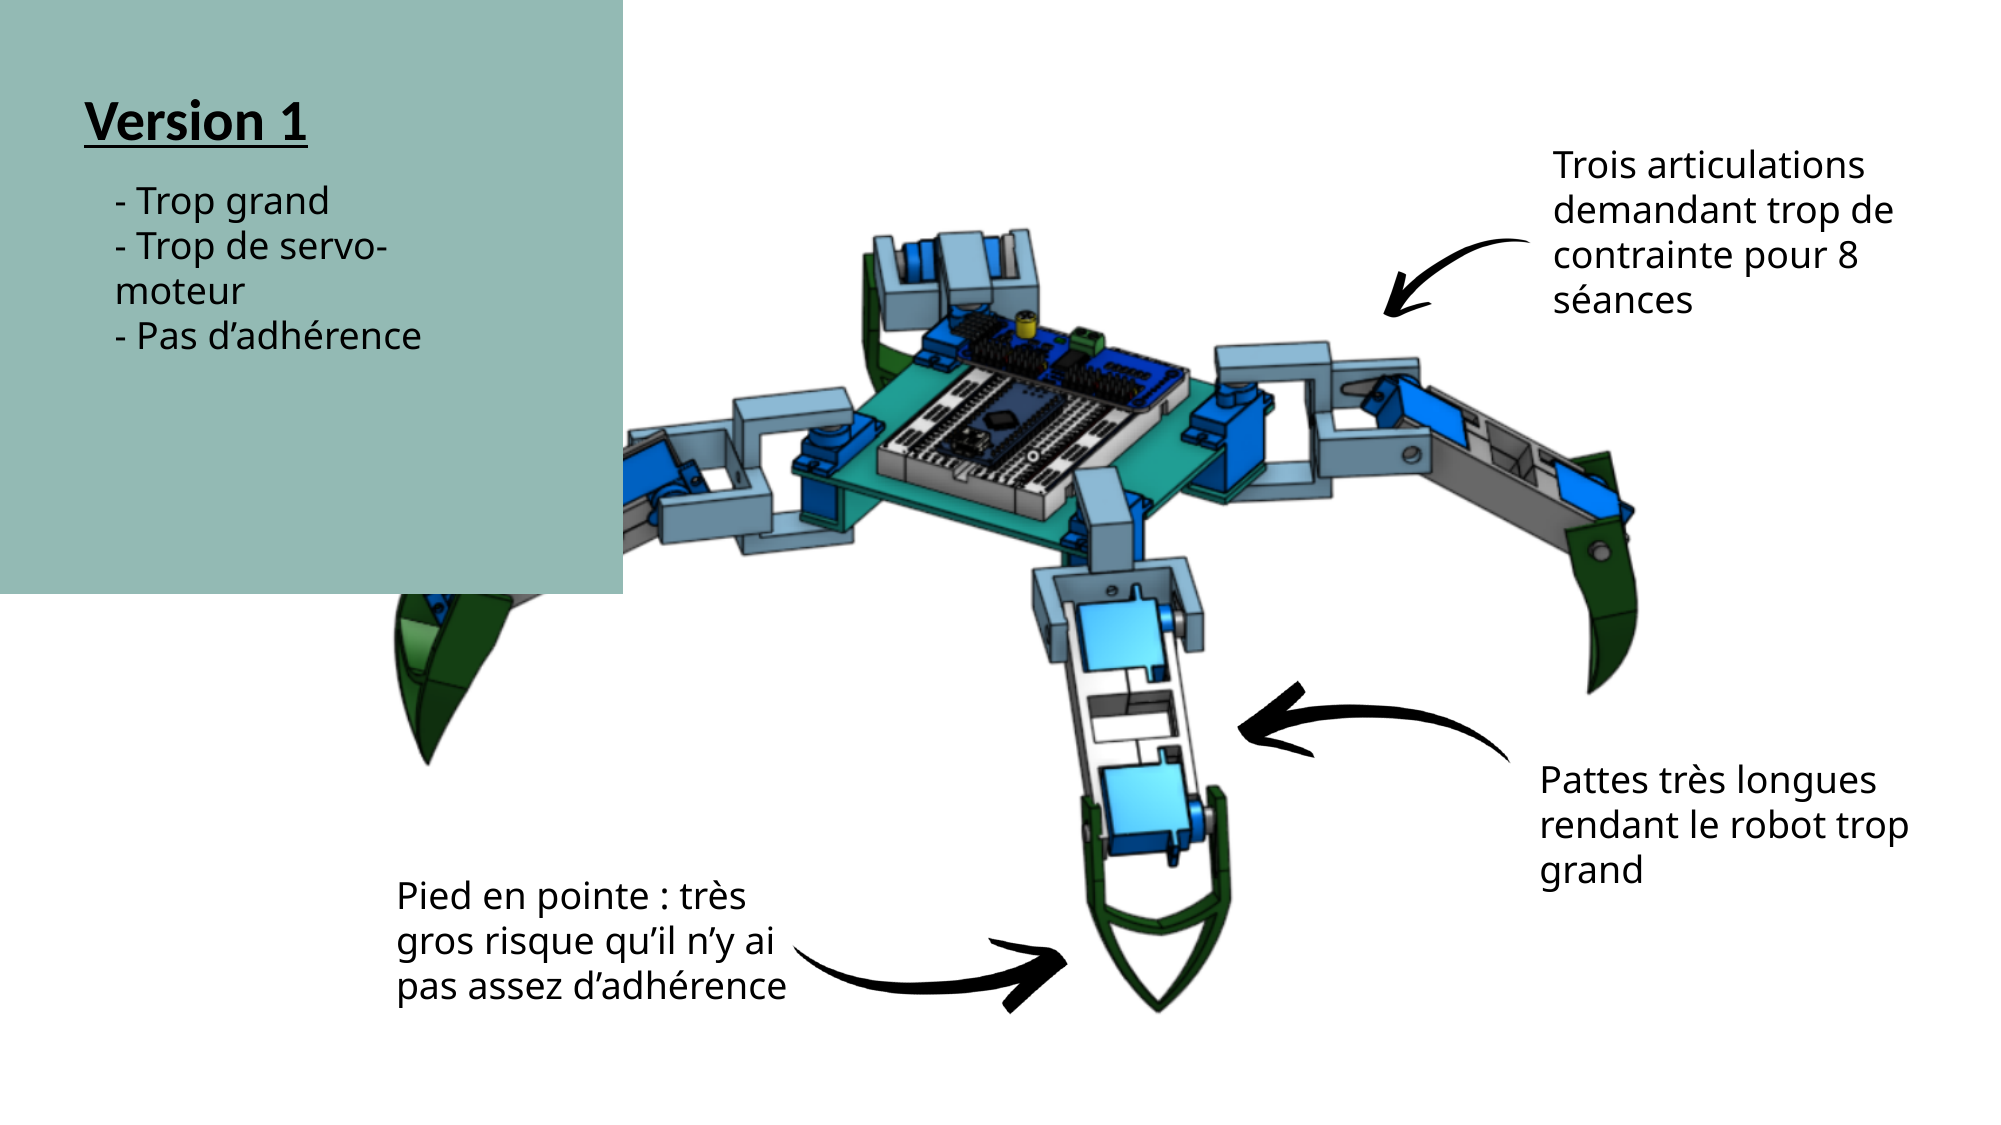

Version 1
Trois articulations demandant trop de contrainte pour 8 séances
- Trop grand
- Trop de servo-moteur
- Pas d’adhérence
Pattes très longues rendant le robot trop grand
Pied en pointe : très gros risque qu’il n’y ai pas assez d’adhérence